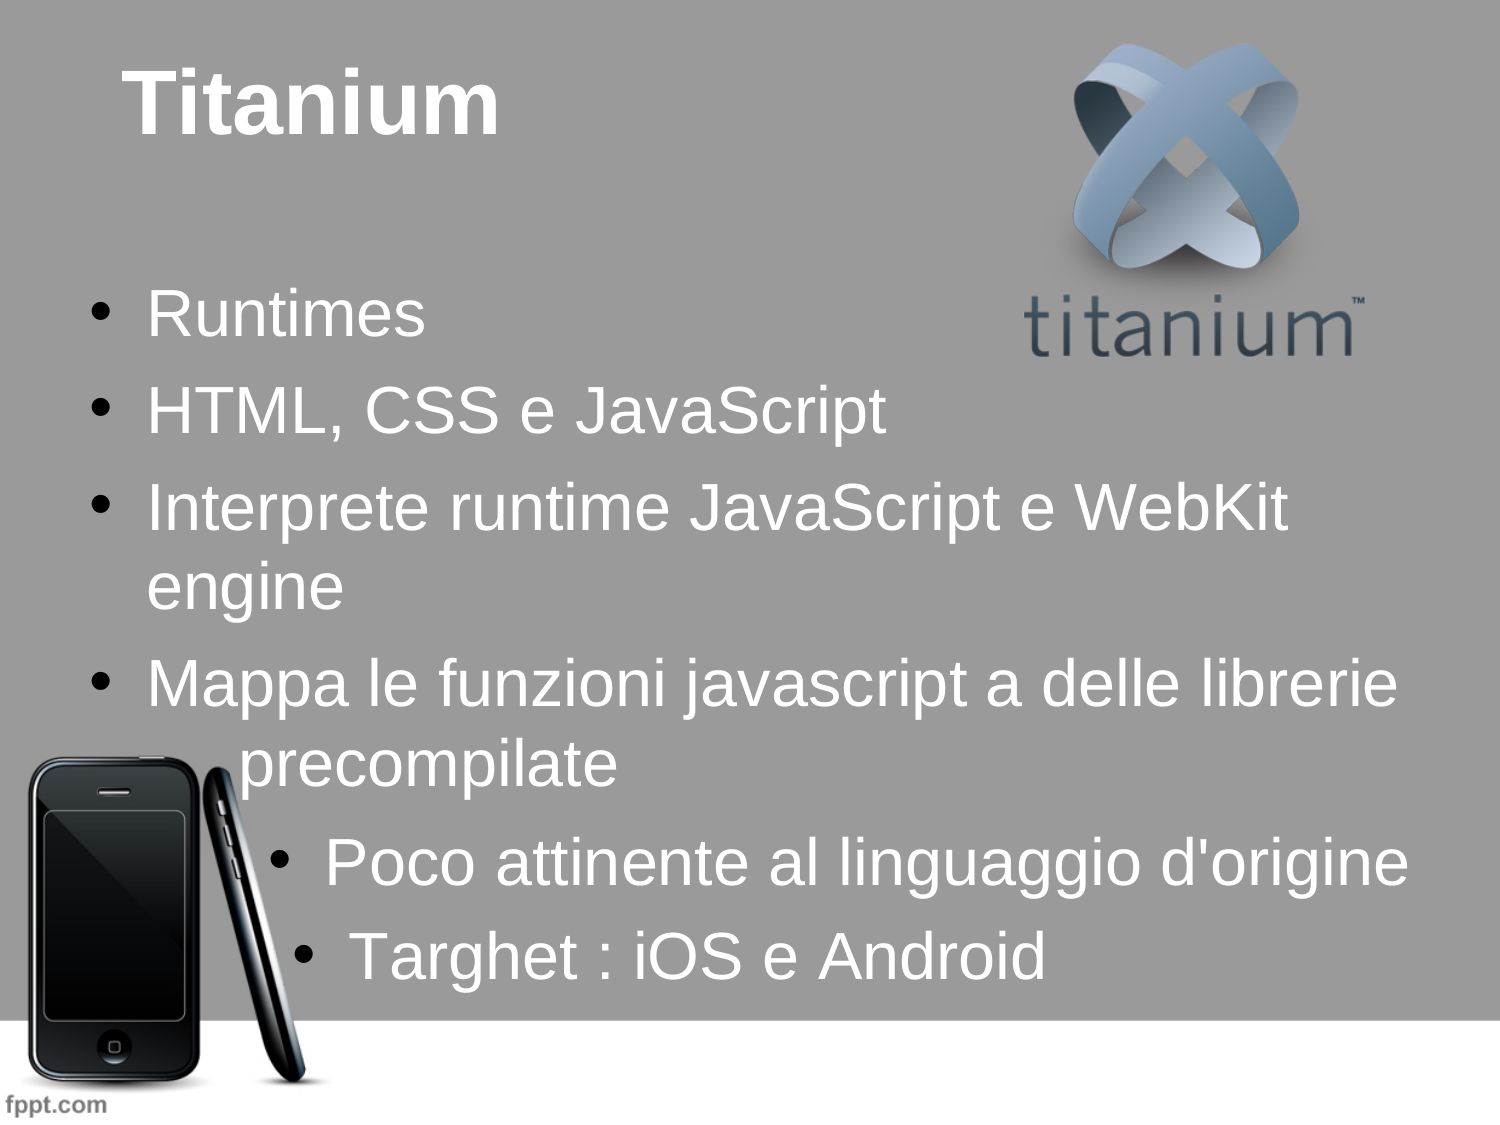

Titanium
#
Runtimes
HTML, CSS e JavaScript
Interprete runtime JavaScript e WebKit engine
Mappa le funzioni javascript a delle librerie precompilate
Poco attinente al linguaggio d'origine
Targhet : iOS e Android